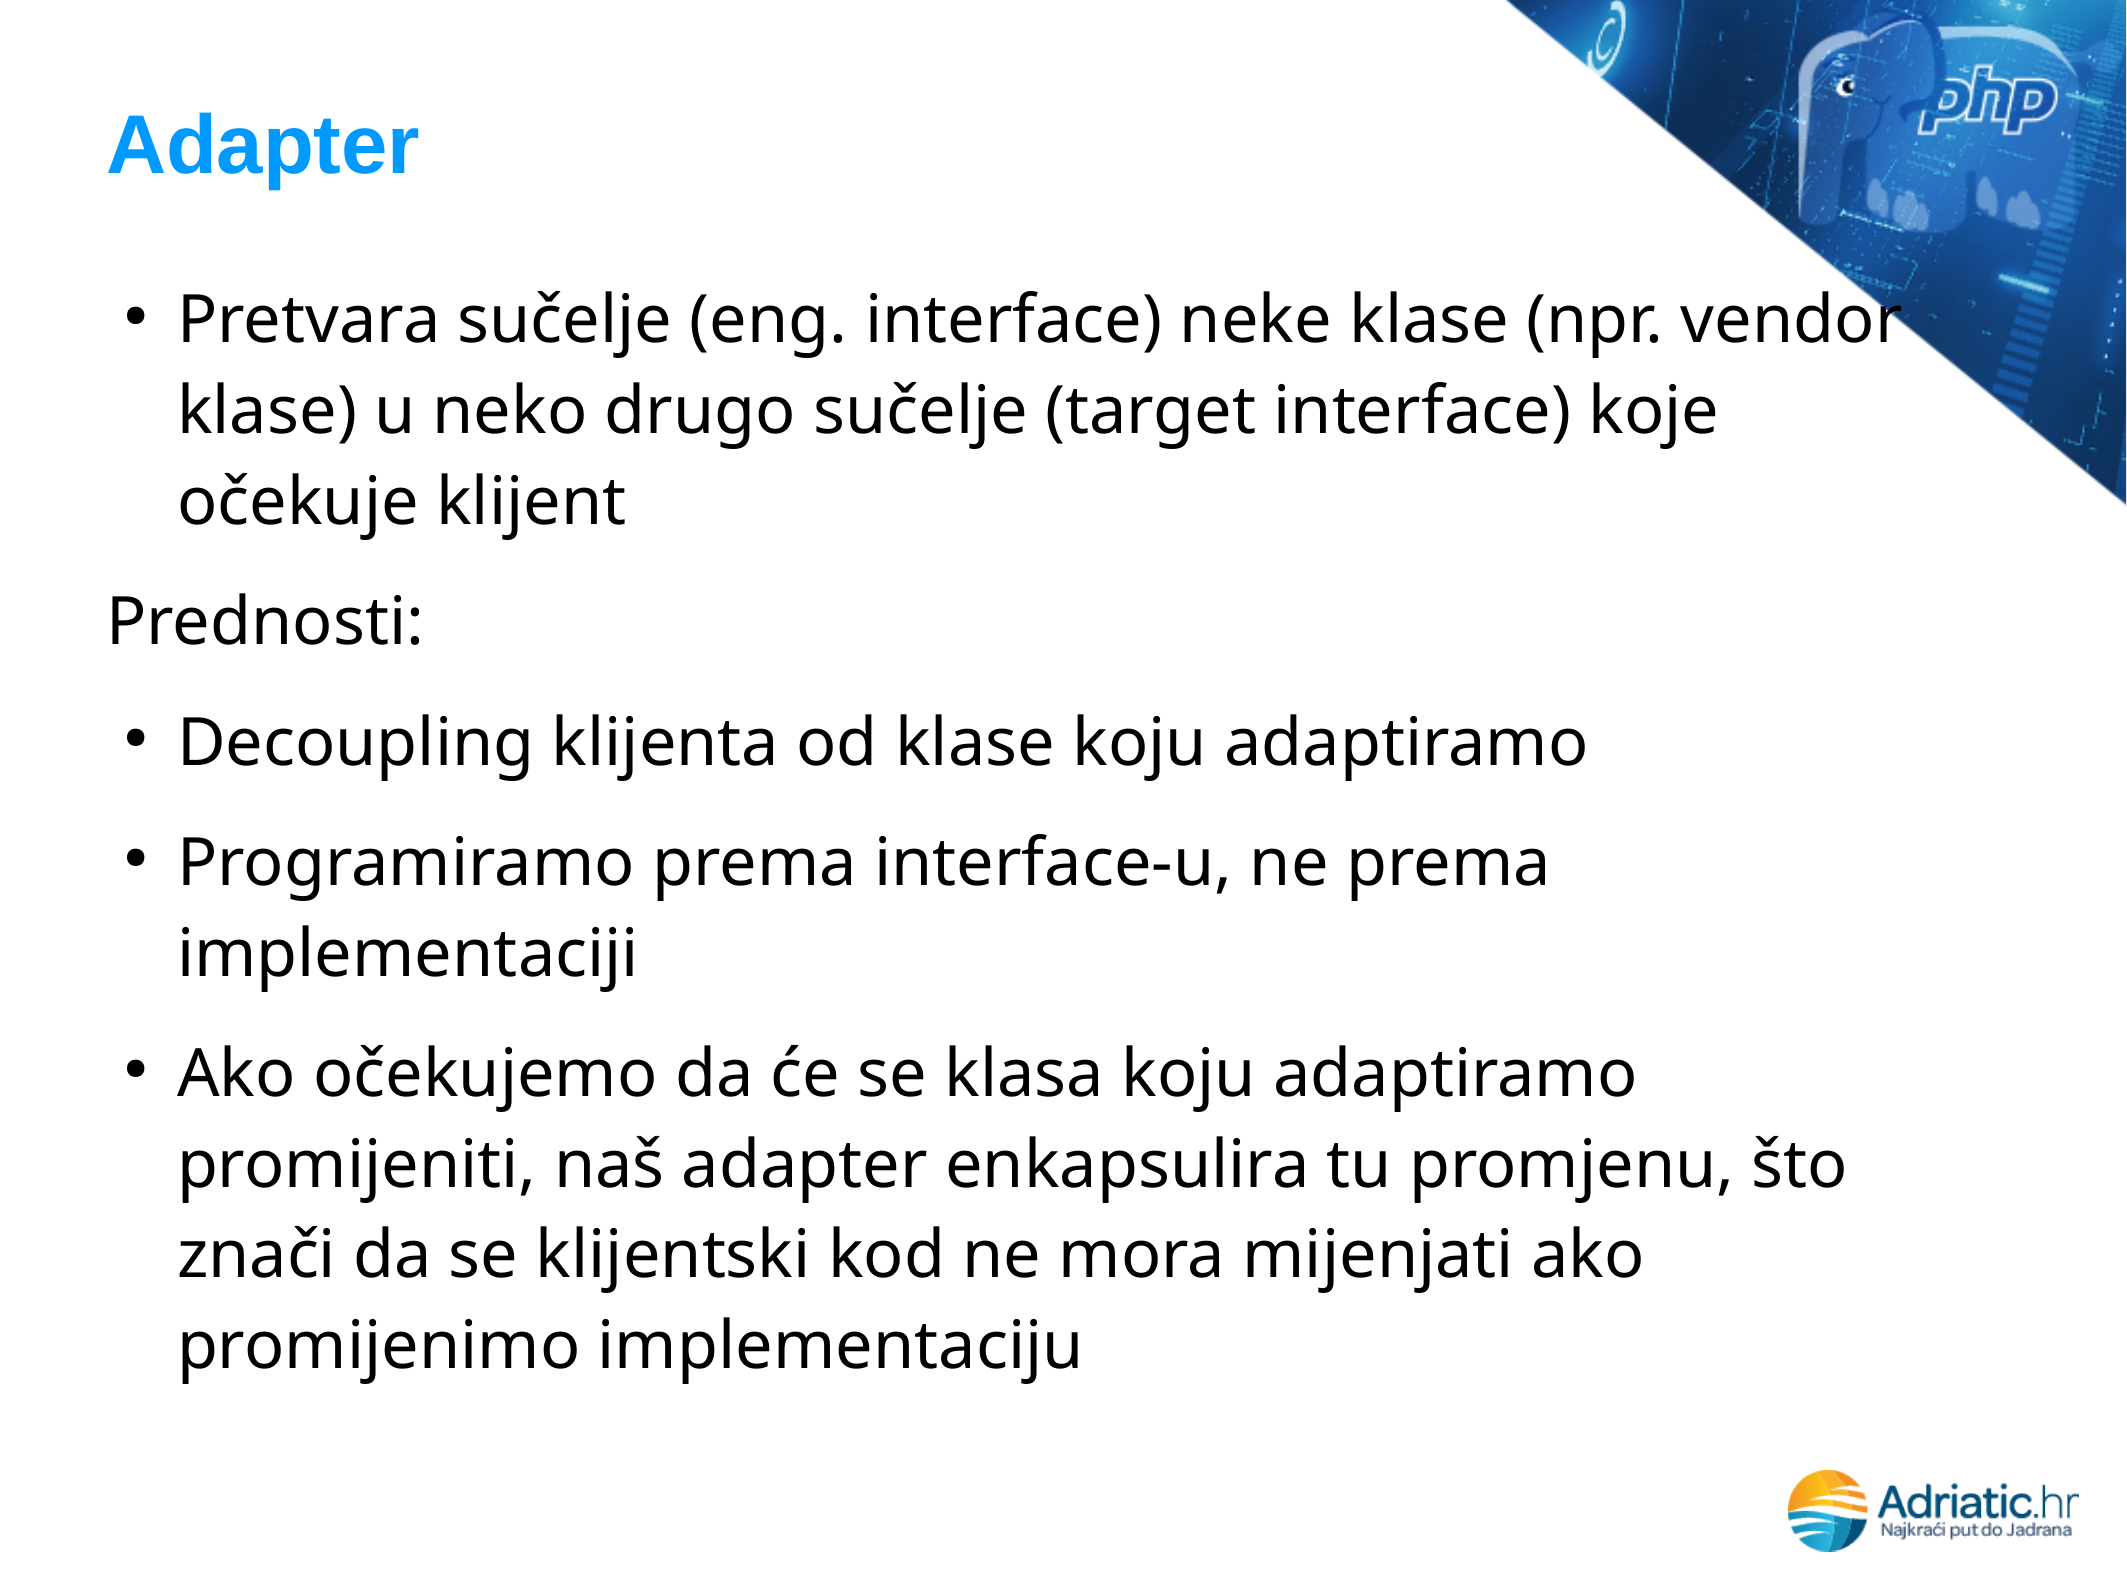

# Adapter
Pretvara sučelje (eng. interface) neke klase (npr. vendor klase) u neko drugo sučelje (target interface) koje očekuje klijent
Prednosti:
Decoupling klijenta od klase koju adaptiramo
Programiramo prema interface-u, ne prema implementaciji
Ako očekujemo da će se klasa koju adaptiramo promijeniti, naš adapter enkapsulira tu promjenu, što znači da se klijentski kod ne mora mijenjati ako promijenimo implementaciju